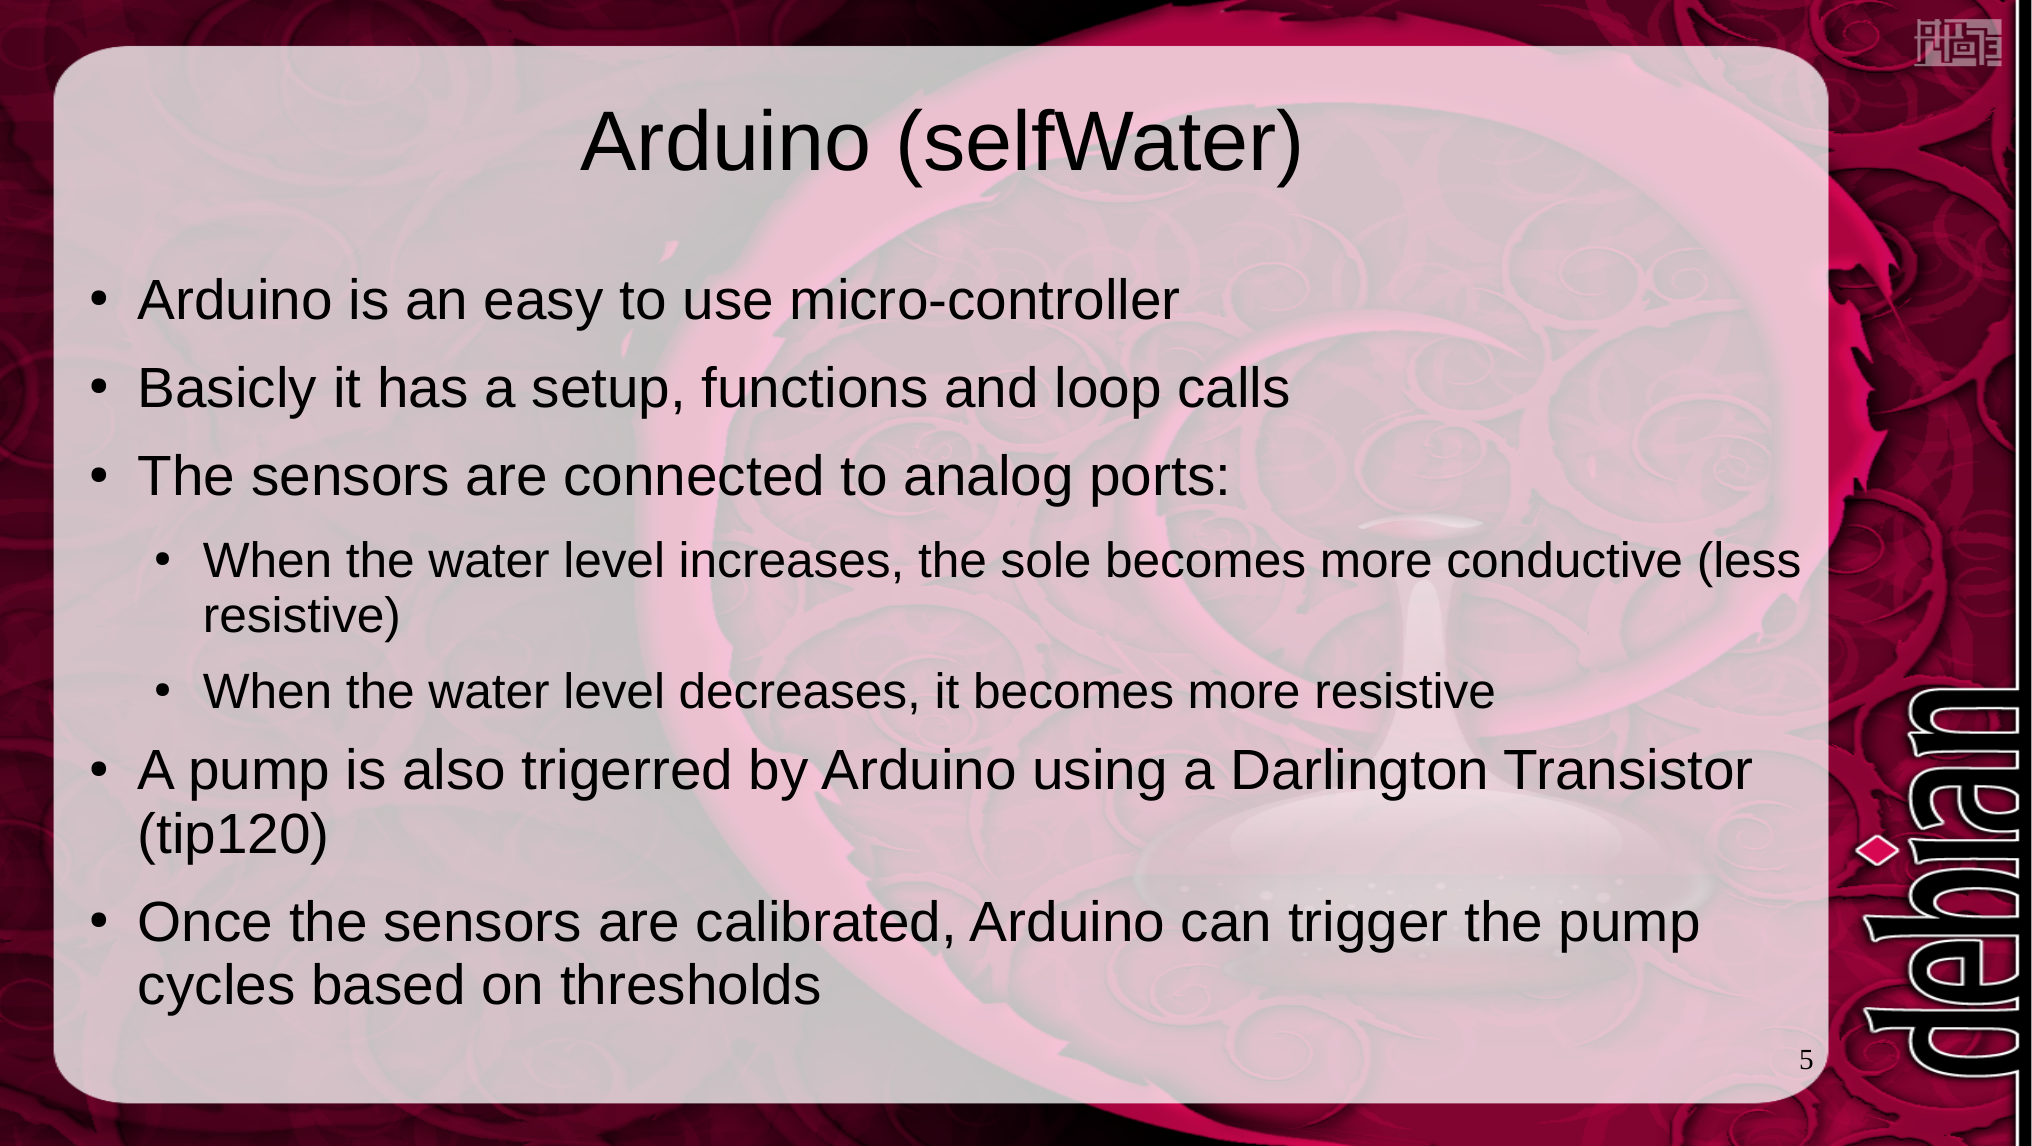

# Arduino (selfWater)
Arduino is an easy to use micro-controller
Basicly it has a setup, functions and loop calls
The sensors are connected to analog ports:
When the water level increases, the sole becomes more conductive (less resistive)
When the water level decreases, it becomes more resistive
A pump is also trigerred by Arduino using a Darlington Transistor (tip120)
Once the sensors are calibrated, Arduino can trigger the pump cycles based on thresholds
5